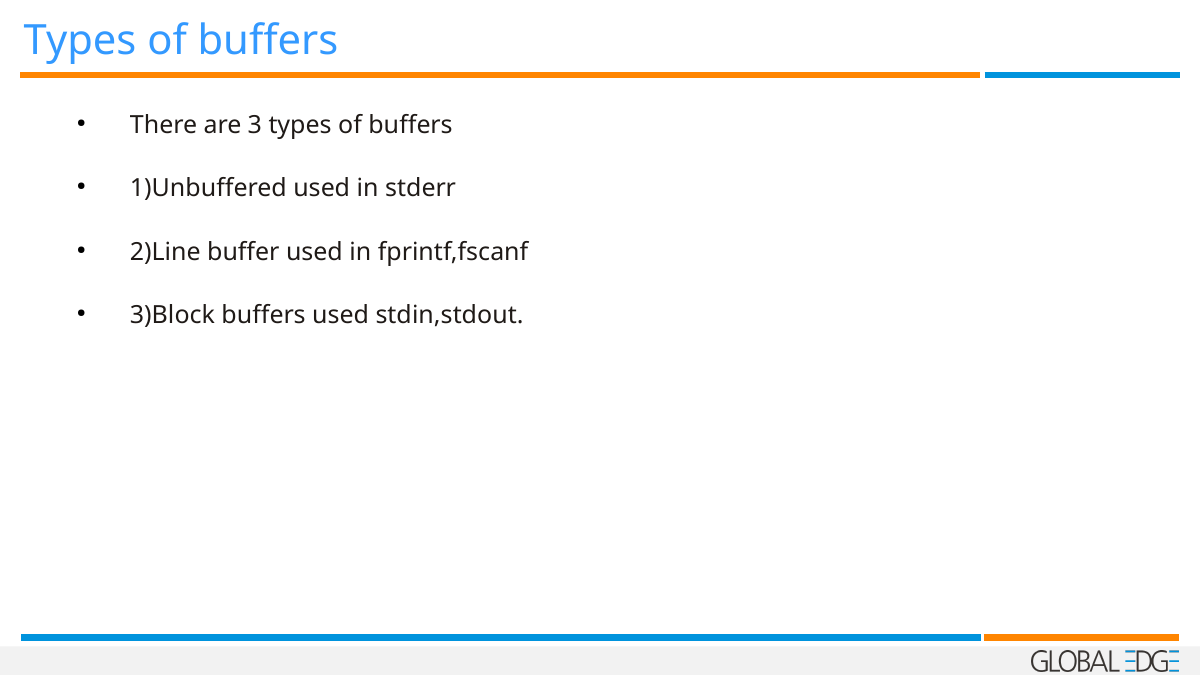

# Types of buffers
There are 3 types of buffers
1)Unbuffered used in stderr
2)Line buffer used in fprintf,fscanf
3)Block buffers used stdin,stdout.